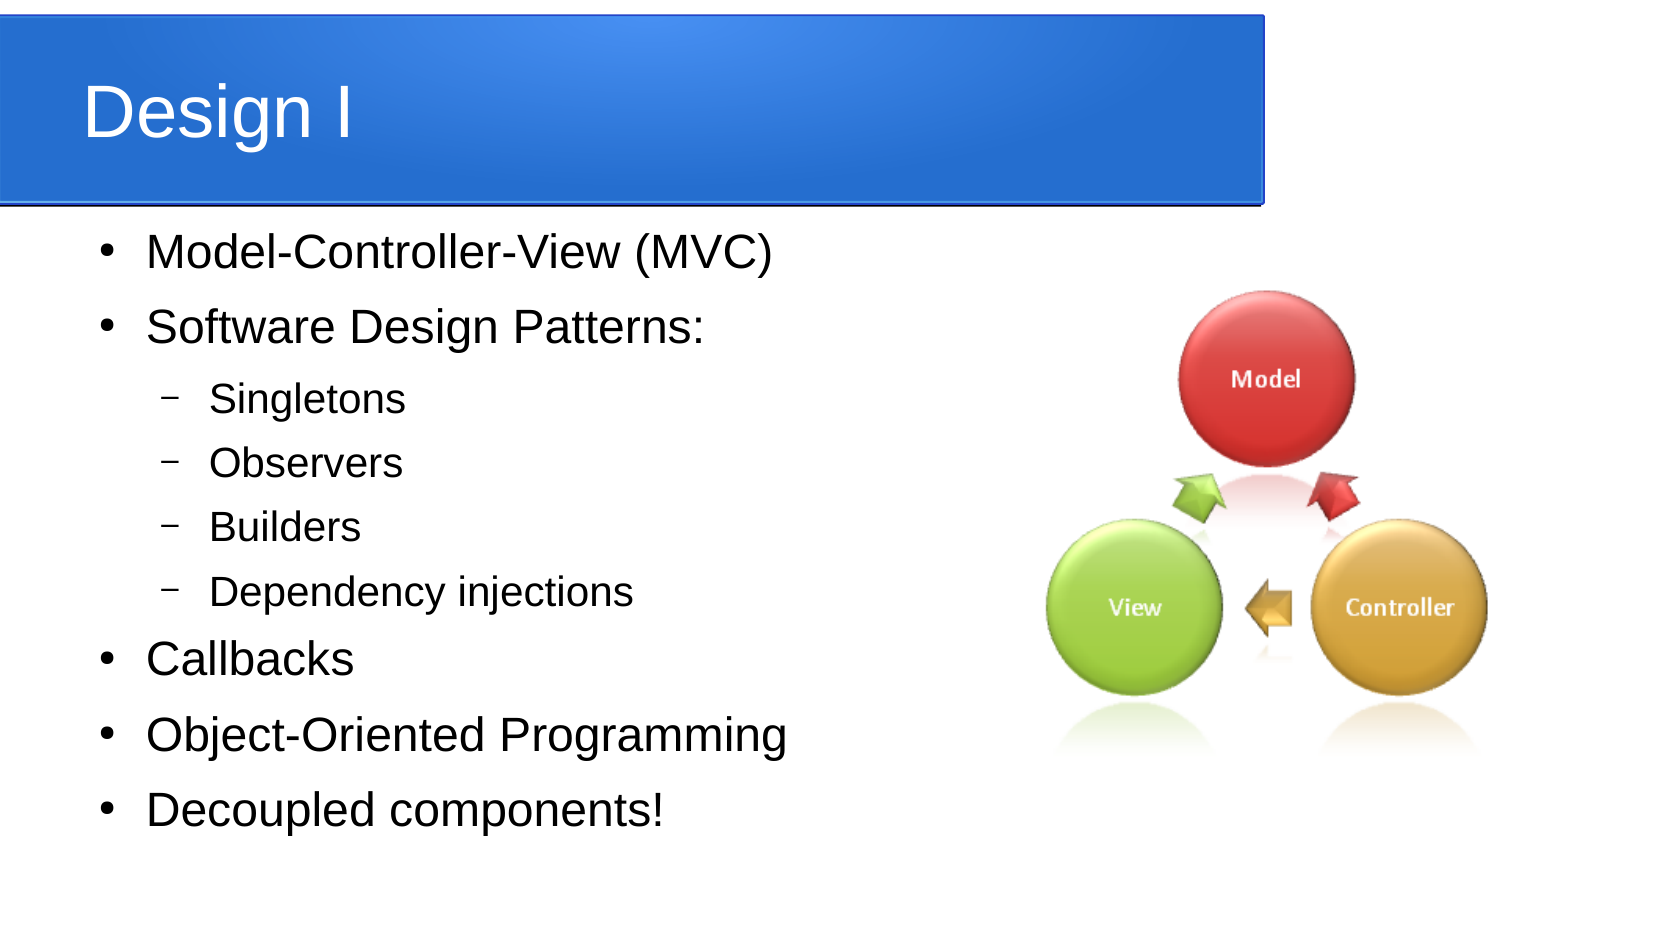

# Design I
Model-Controller-View (MVC)
Software Design Patterns:
Singletons
Observers
Builders
Dependency injections
Callbacks
Object-Oriented Programming
Decoupled components!